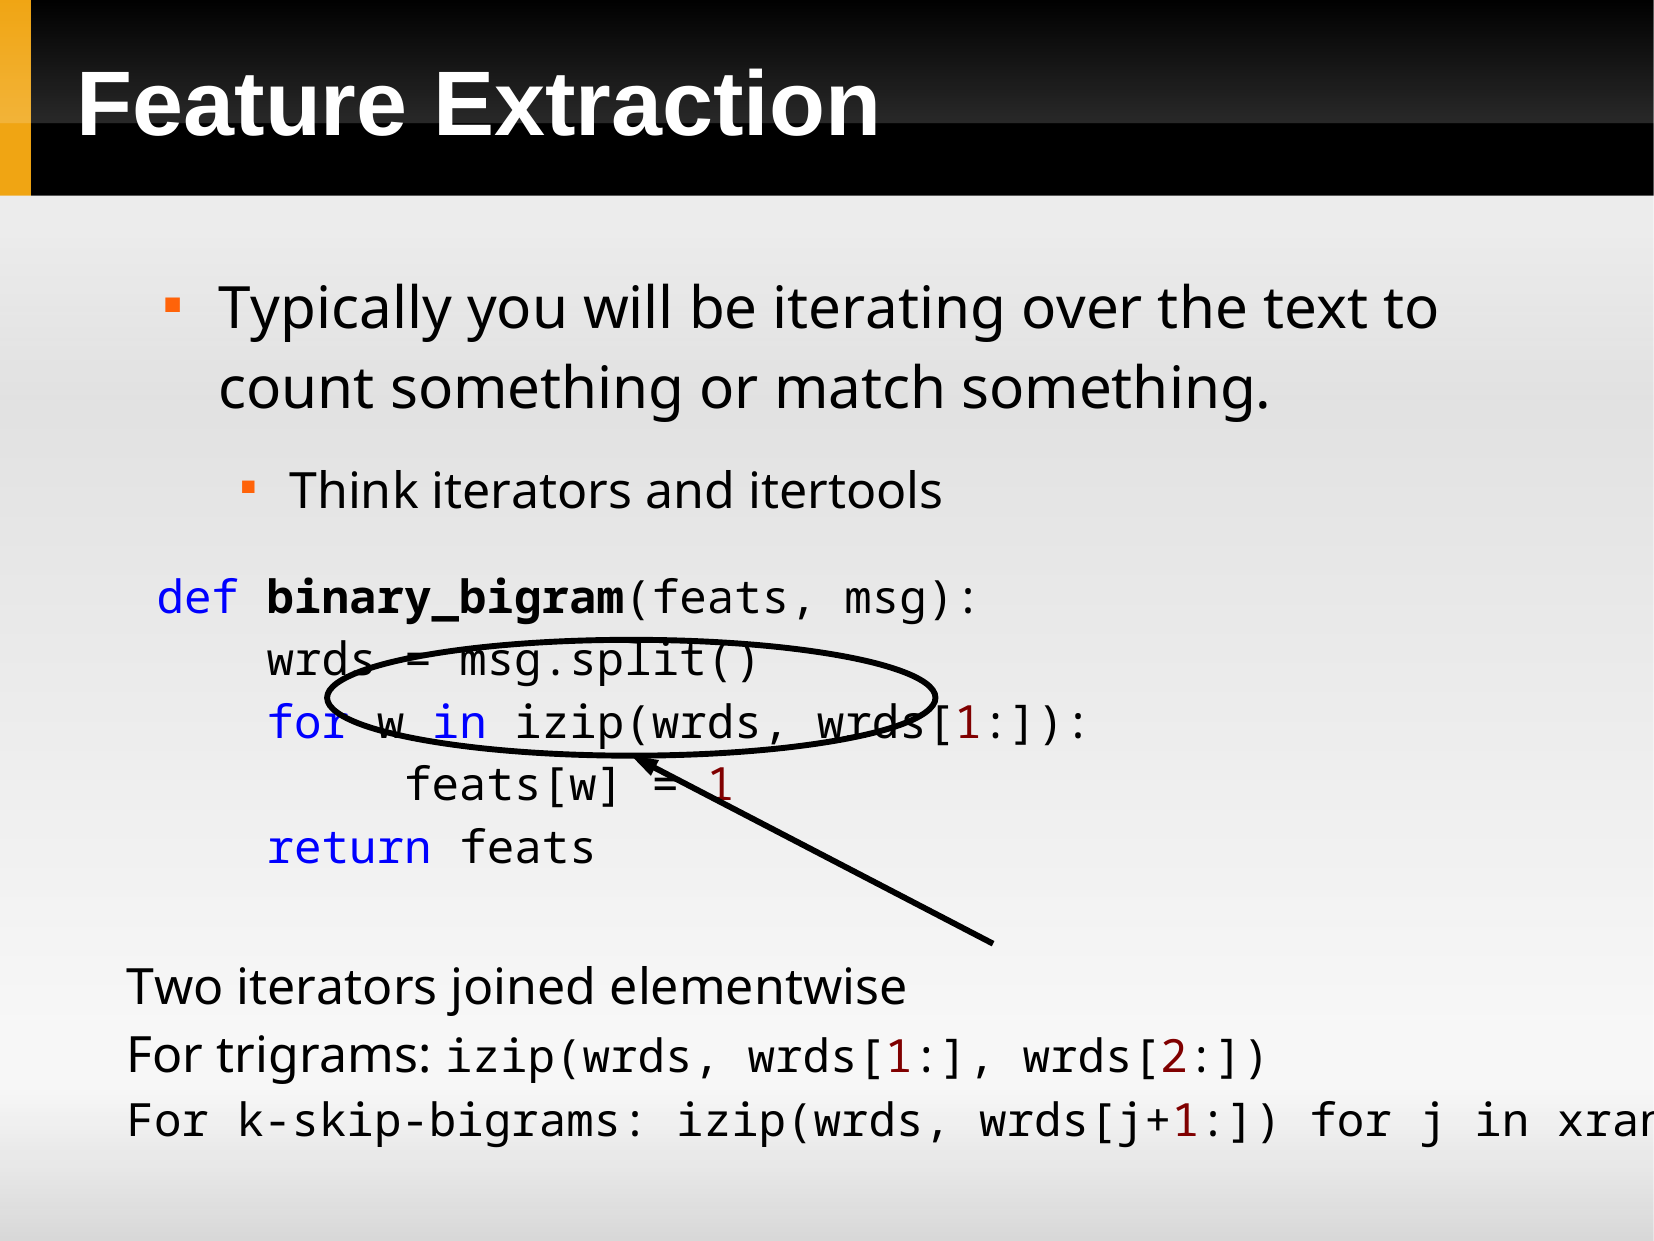

# Feature Extraction
Typically you will be iterating over the text to count something or match something.
Think iterators and itertools
def binary_bigram(feats, msg):
 wrds = msg.split()
 for w in izip(wrds, wrds[1:]):
 feats[w] = 1
 return feats
Two iterators joined elementwise
For trigrams: izip(wrds, wrds[1:], wrds[2:])
For k-skip-bigrams: izip(wrds, wrds[j+1:]) for j in xrange(k+1)